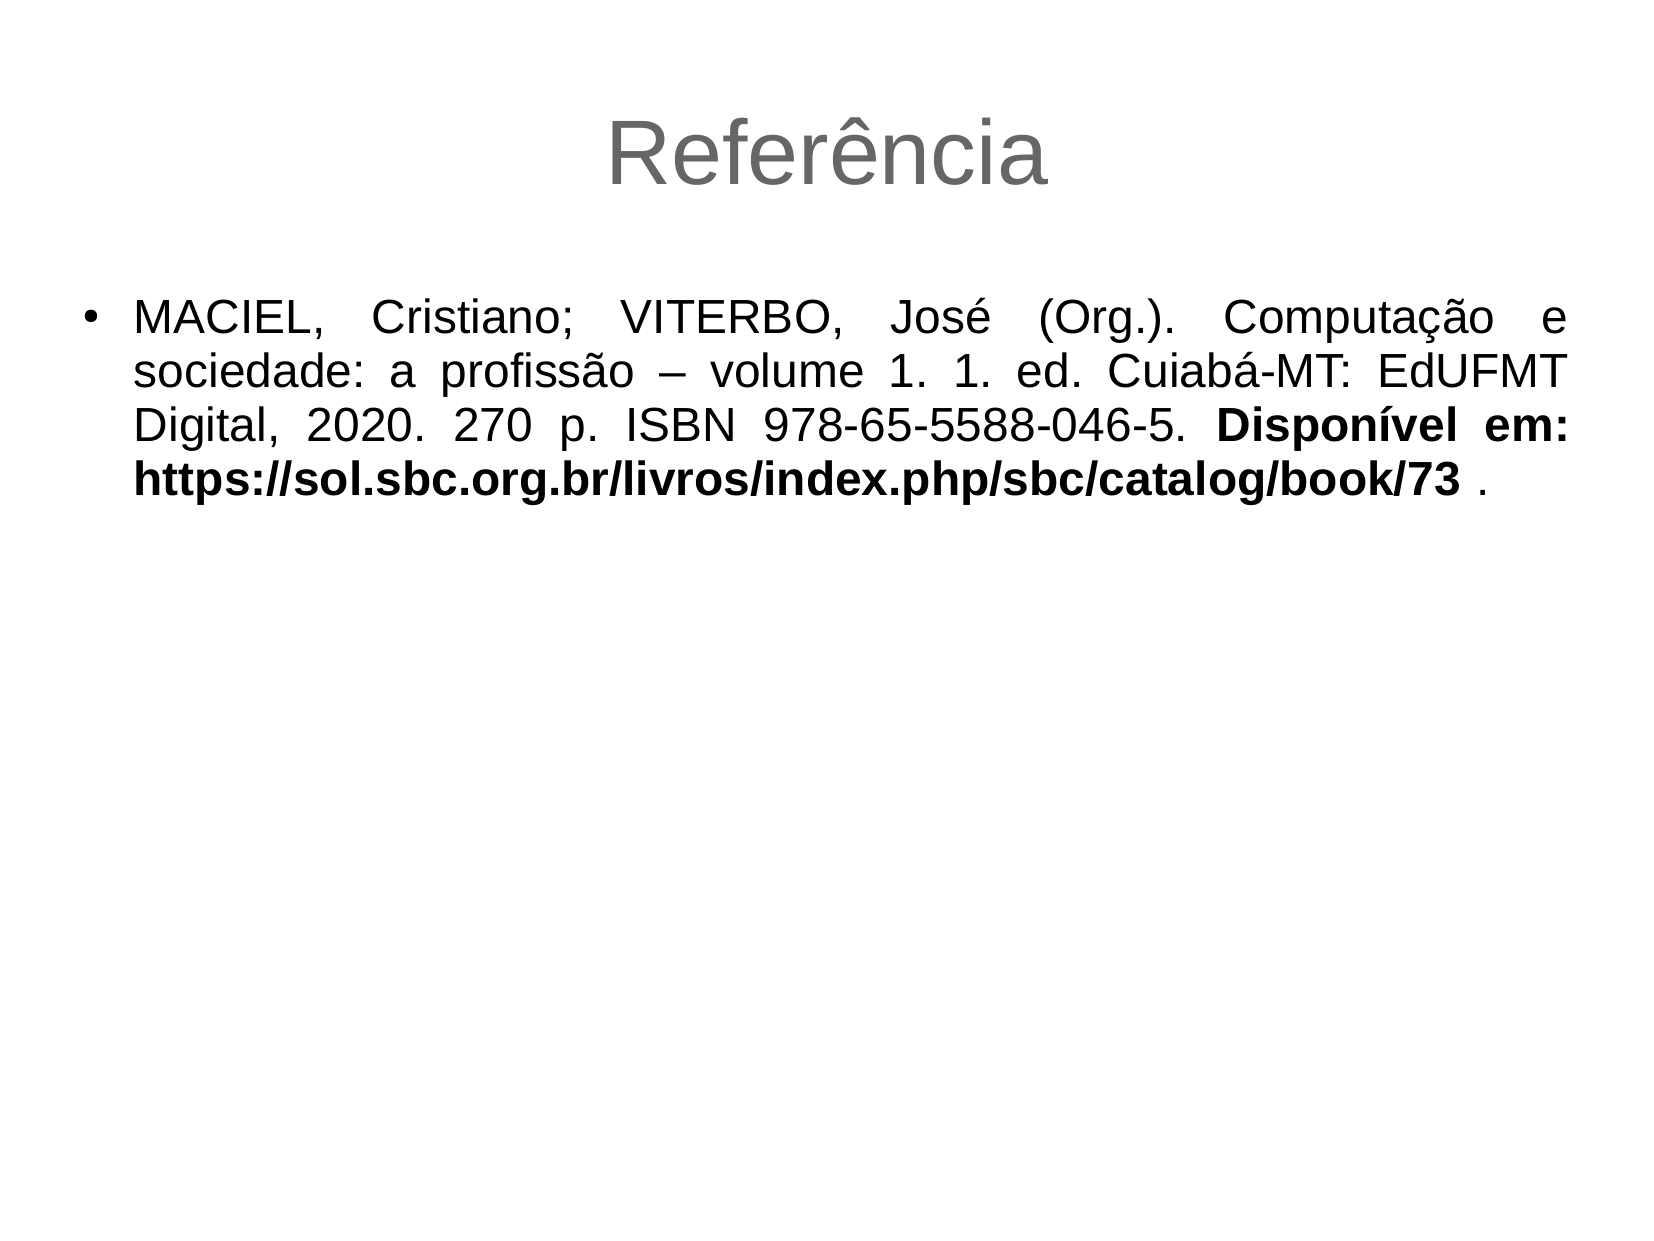

# Referência
MACIEL, Cristiano; VITERBO, José (Org.). Computação e sociedade: a profissão – volume 1. 1. ed. Cuiabá-MT: EdUFMT Digital, 2020. 270 p. ISBN 978-65-5588-046-5. Disponível em: https://sol.sbc.org.br/livros/index.php/sbc/catalog/book/73 .